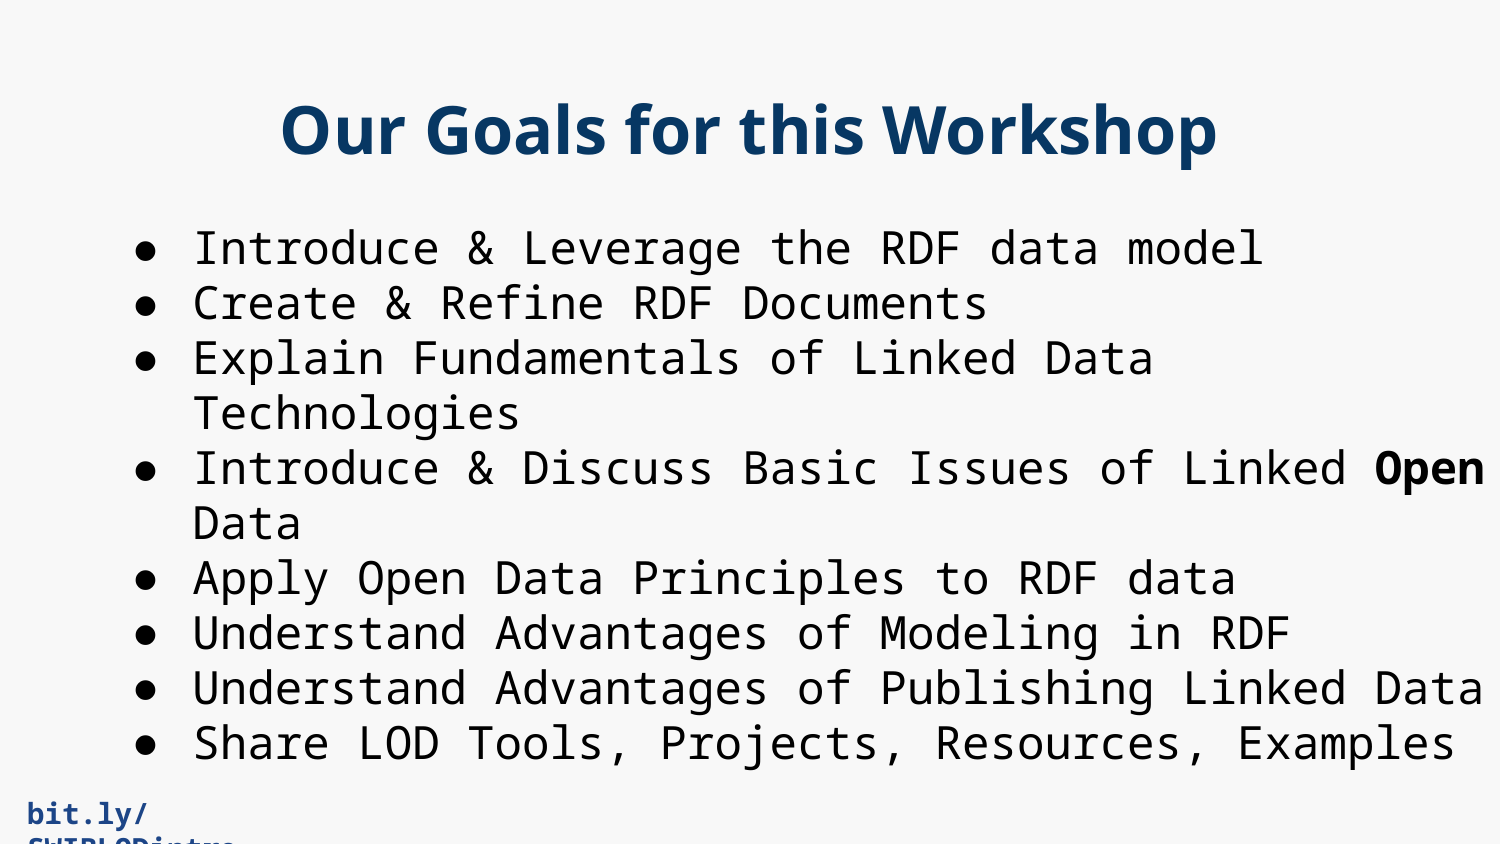

# Our Goals for this Workshop
Introduce & Leverage the RDF data model
Create & Refine RDF Documents
Explain Fundamentals of Linked Data Technologies
Introduce & Discuss Basic Issues of Linked Open Data
Apply Open Data Principles to RDF data
Understand Advantages of Modeling in RDF
Understand Advantages of Publishing Linked Data
Share LOD Tools, Projects, Resources, Examples